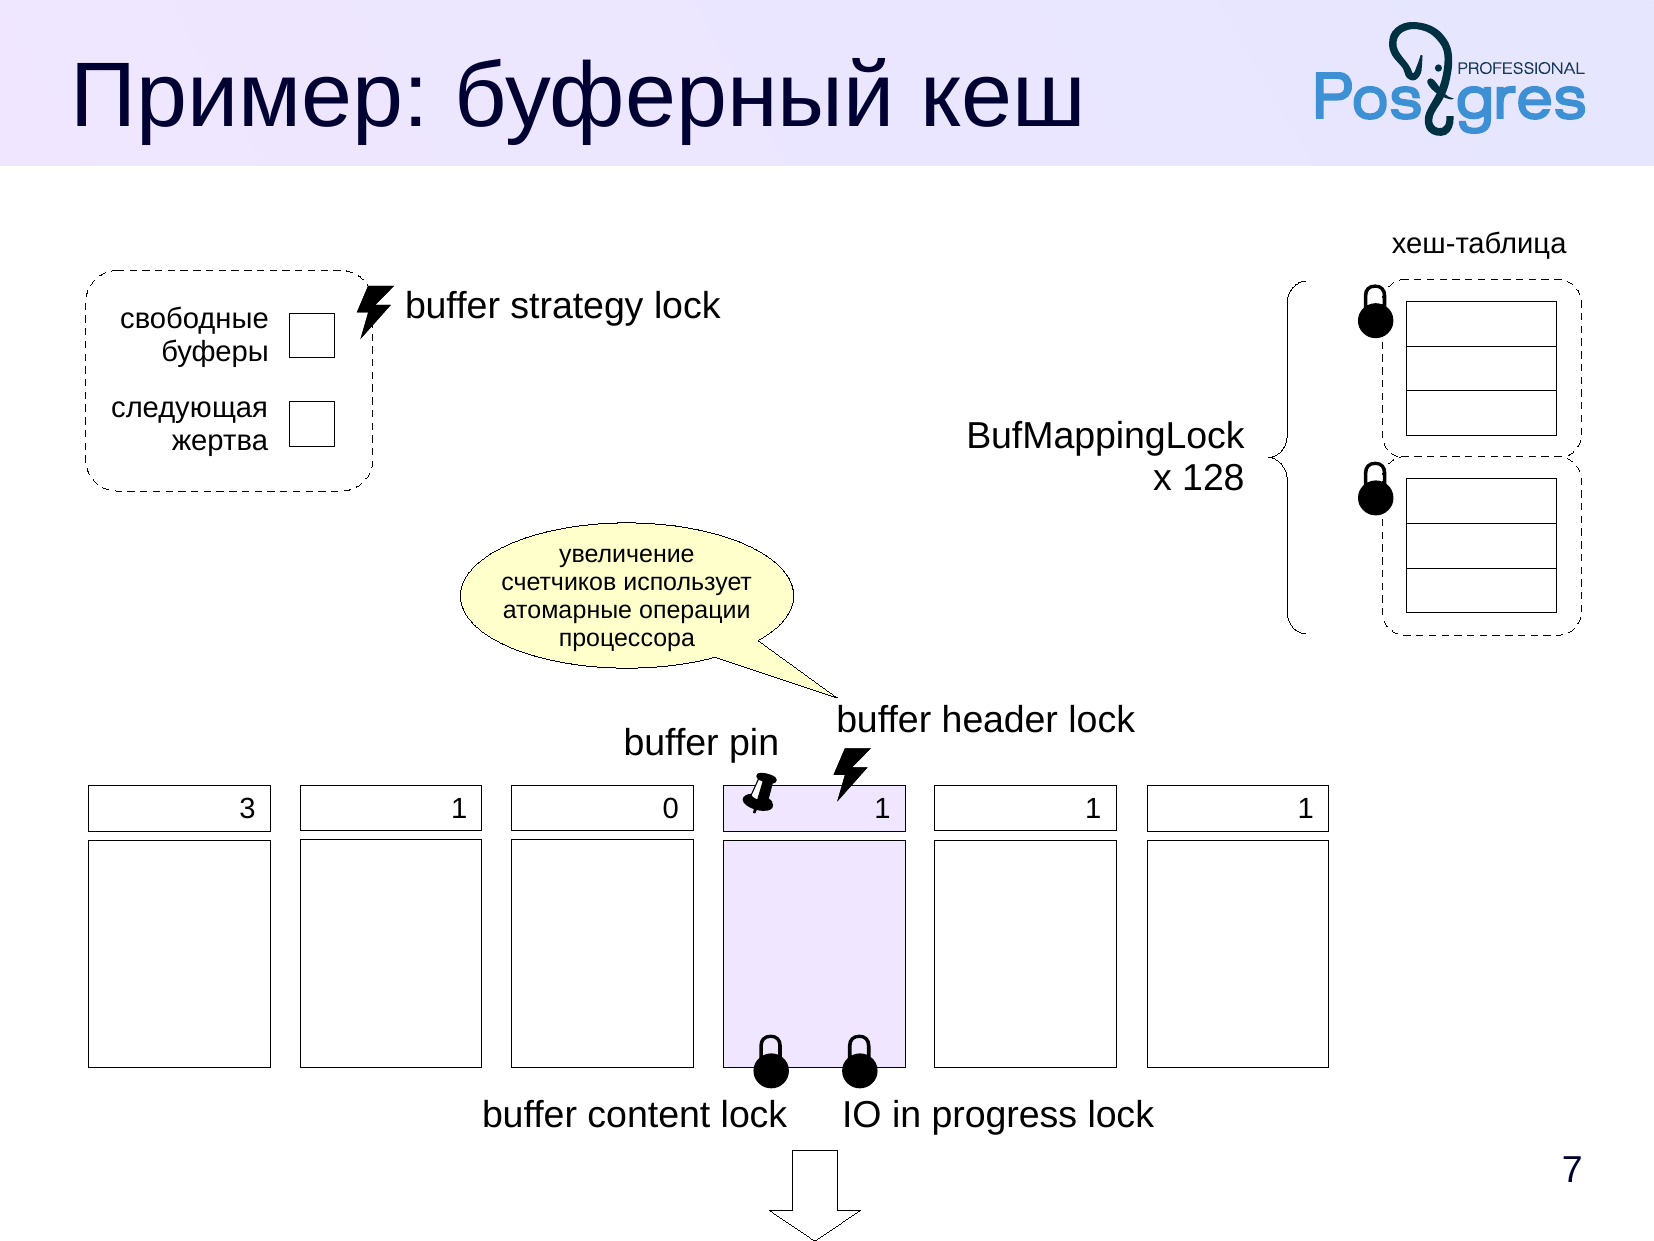

# Пример: буферный кеш
хеш-таблица
buffer strategy lock
свободные
буферы
следующая
жертва
BufMappingLock
x 128
увеличение
счетчиков использует
атомарные операции
процессора
buffer header lock
buffer pin
1
0
1
3
1
1
buffer content lock
IO in progress lock